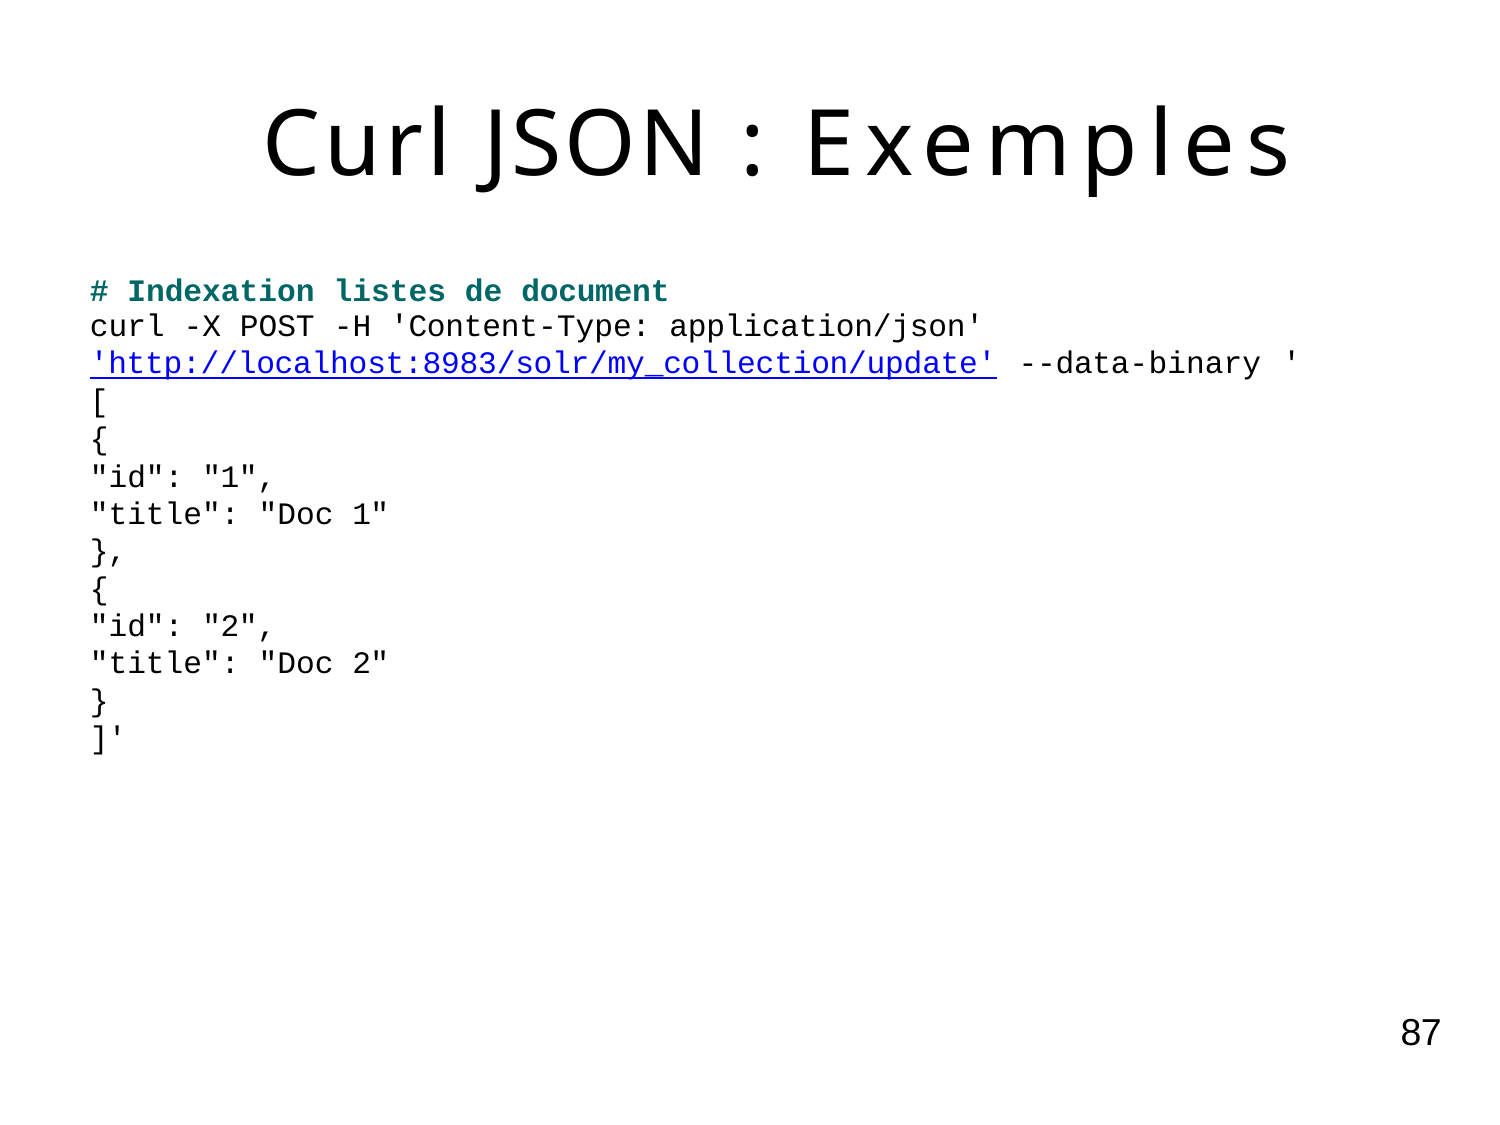

# Curl JSON : Exemples
# Indexation listes de document
curl -X POST -H 'Content-Type: application/json' 'http://localhost:8983/solr/my_collection/update' --data-binary ' [
{
"id": "1",
"title": "Doc 1"
},
{
"id": "2",
"title": "Doc 2"
}
]'
87